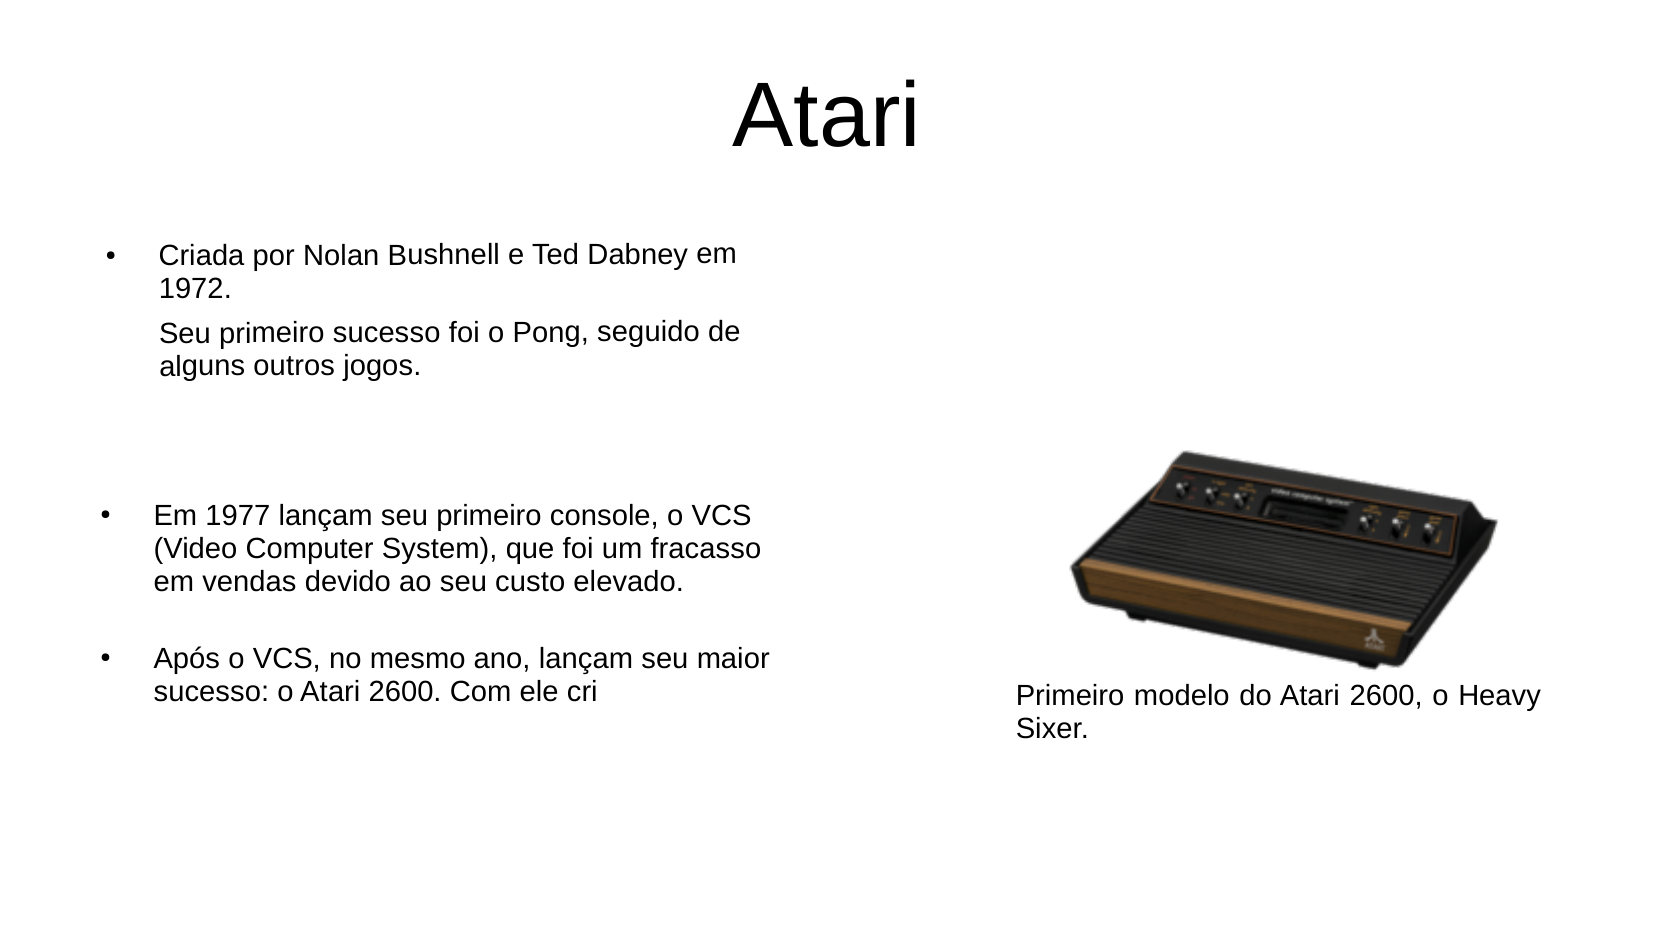

# Atari
Criada por Nolan Bushnell e Ted Dabney em 1972.
Seu primeiro sucesso foi o Pong, seguido de alguns outros jogos.
Em 1977 lançam seu primeiro console, o VCS (Video Computer System), que foi um fracasso em vendas devido ao seu custo elevado.
Após o VCS, no mesmo ano, lançam seu maior sucesso: o Atari 2600. Com ele cri
Primeiro modelo do Atari 2600, o Heavy Sixer.